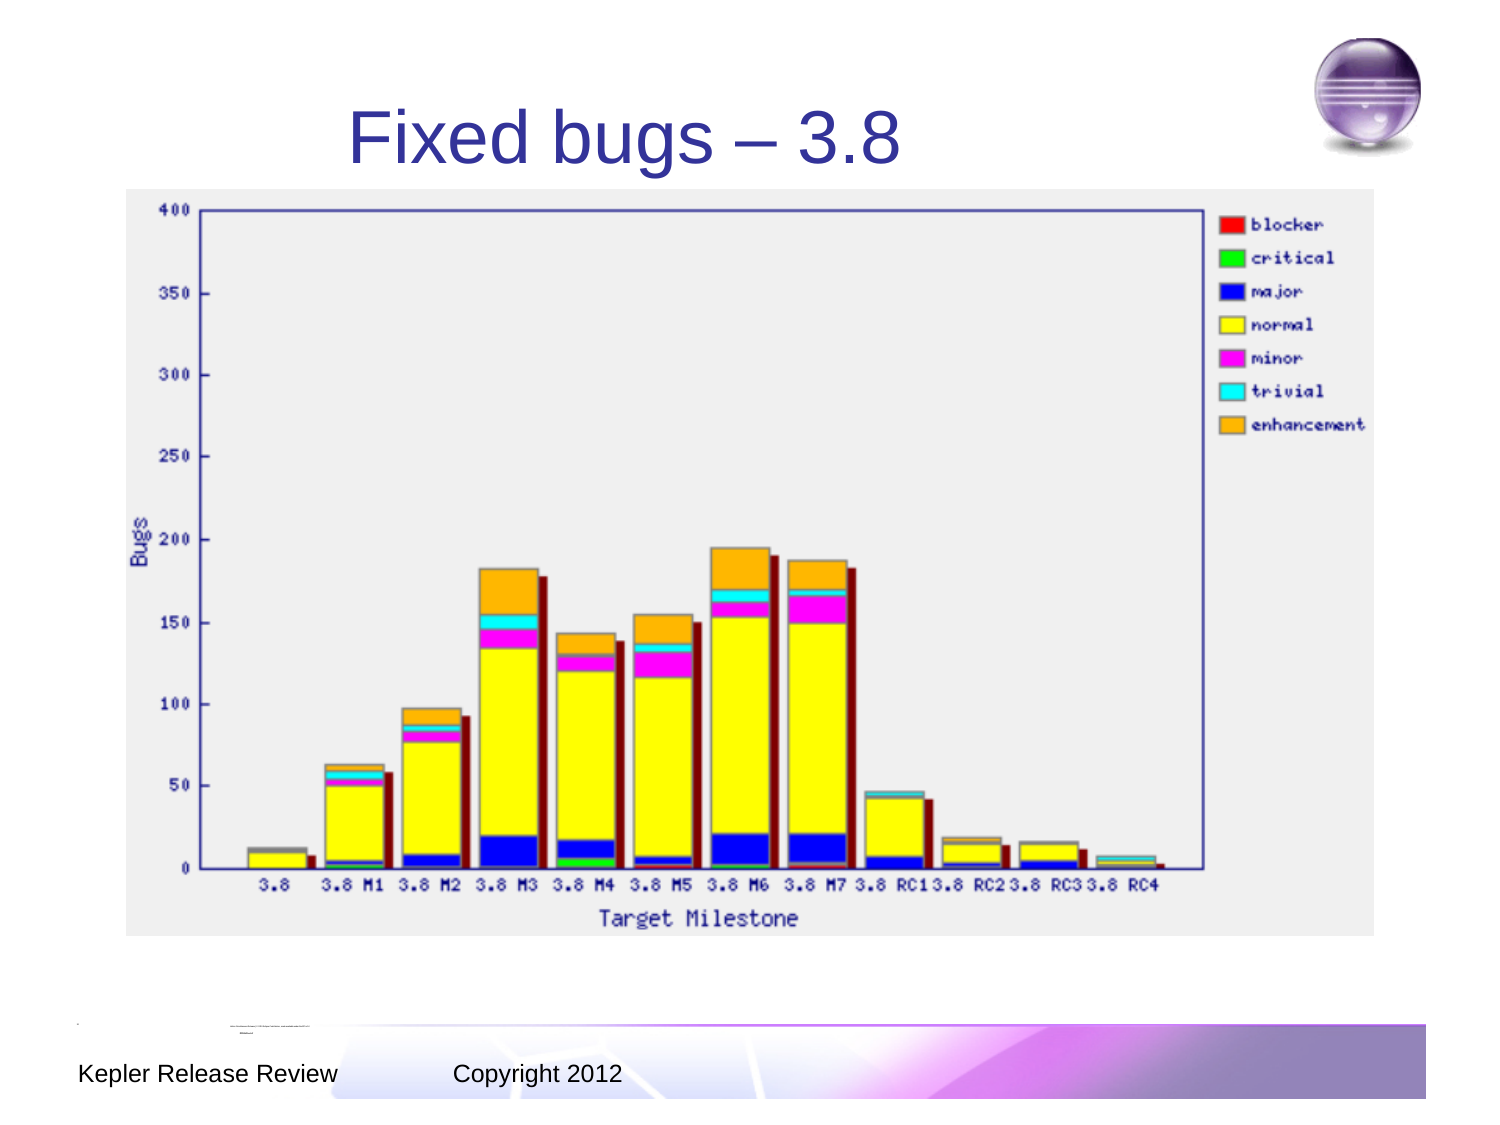

# Fixed bugs – 3.8
20
Copyright 2012